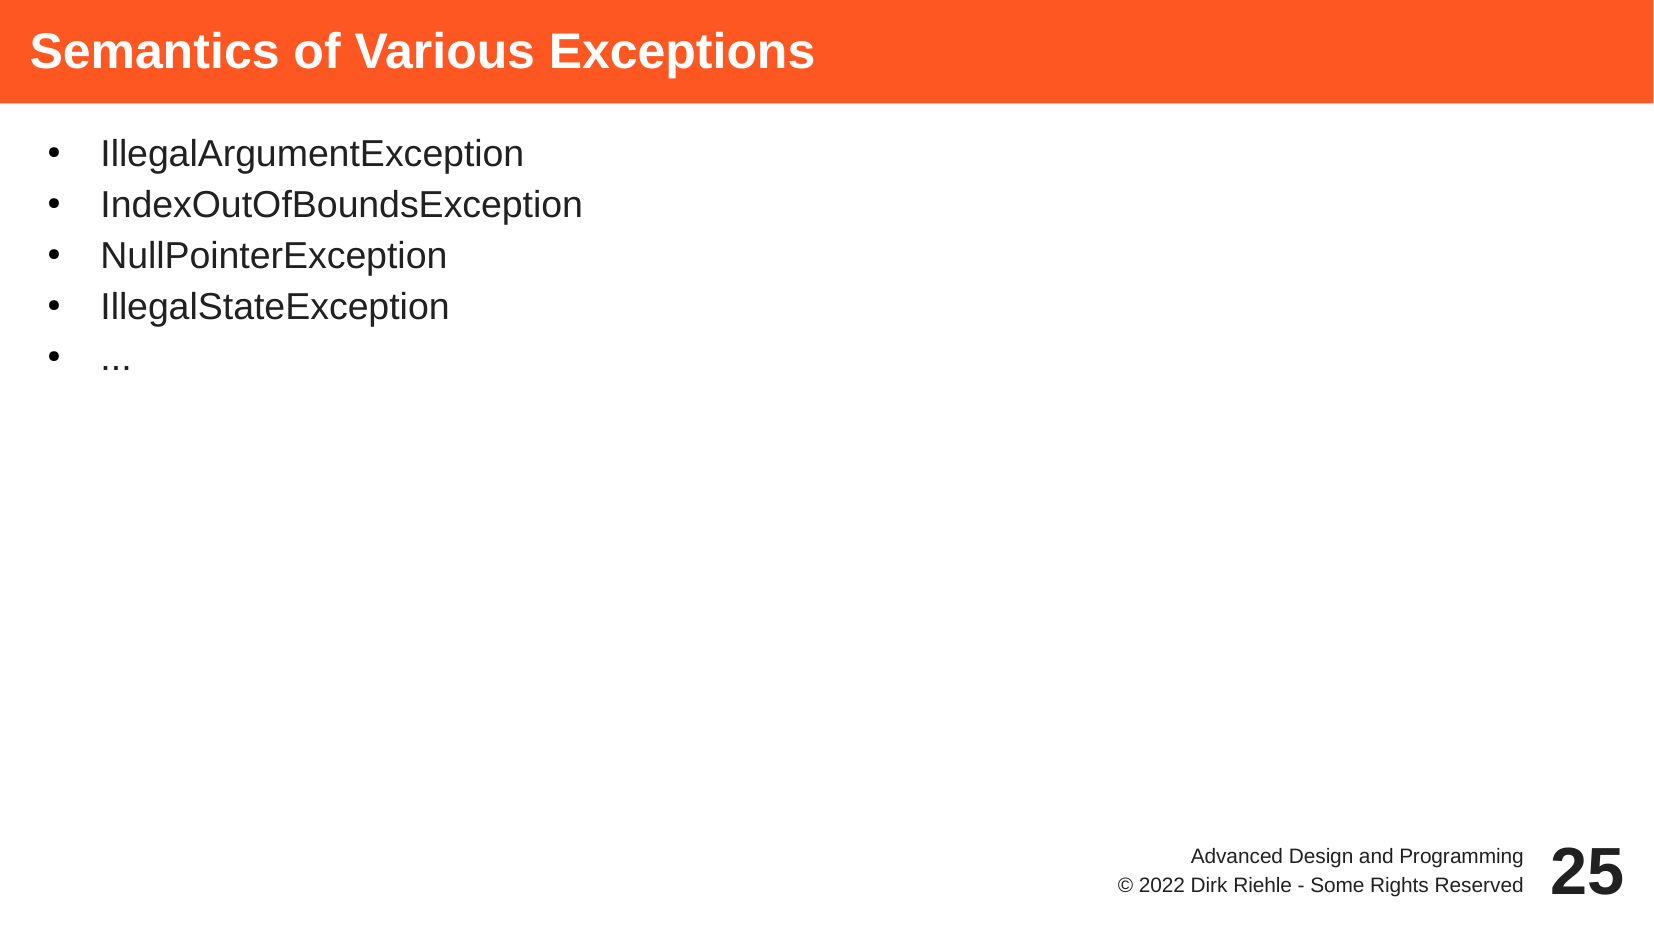

# Semantics of Various Exceptions
IllegalArgumentException
IndexOutOfBoundsException
NullPointerException
IllegalStateException
...
Advanced Design and Programming
25
© 2022 Dirk Riehle - Some Rights Reserved